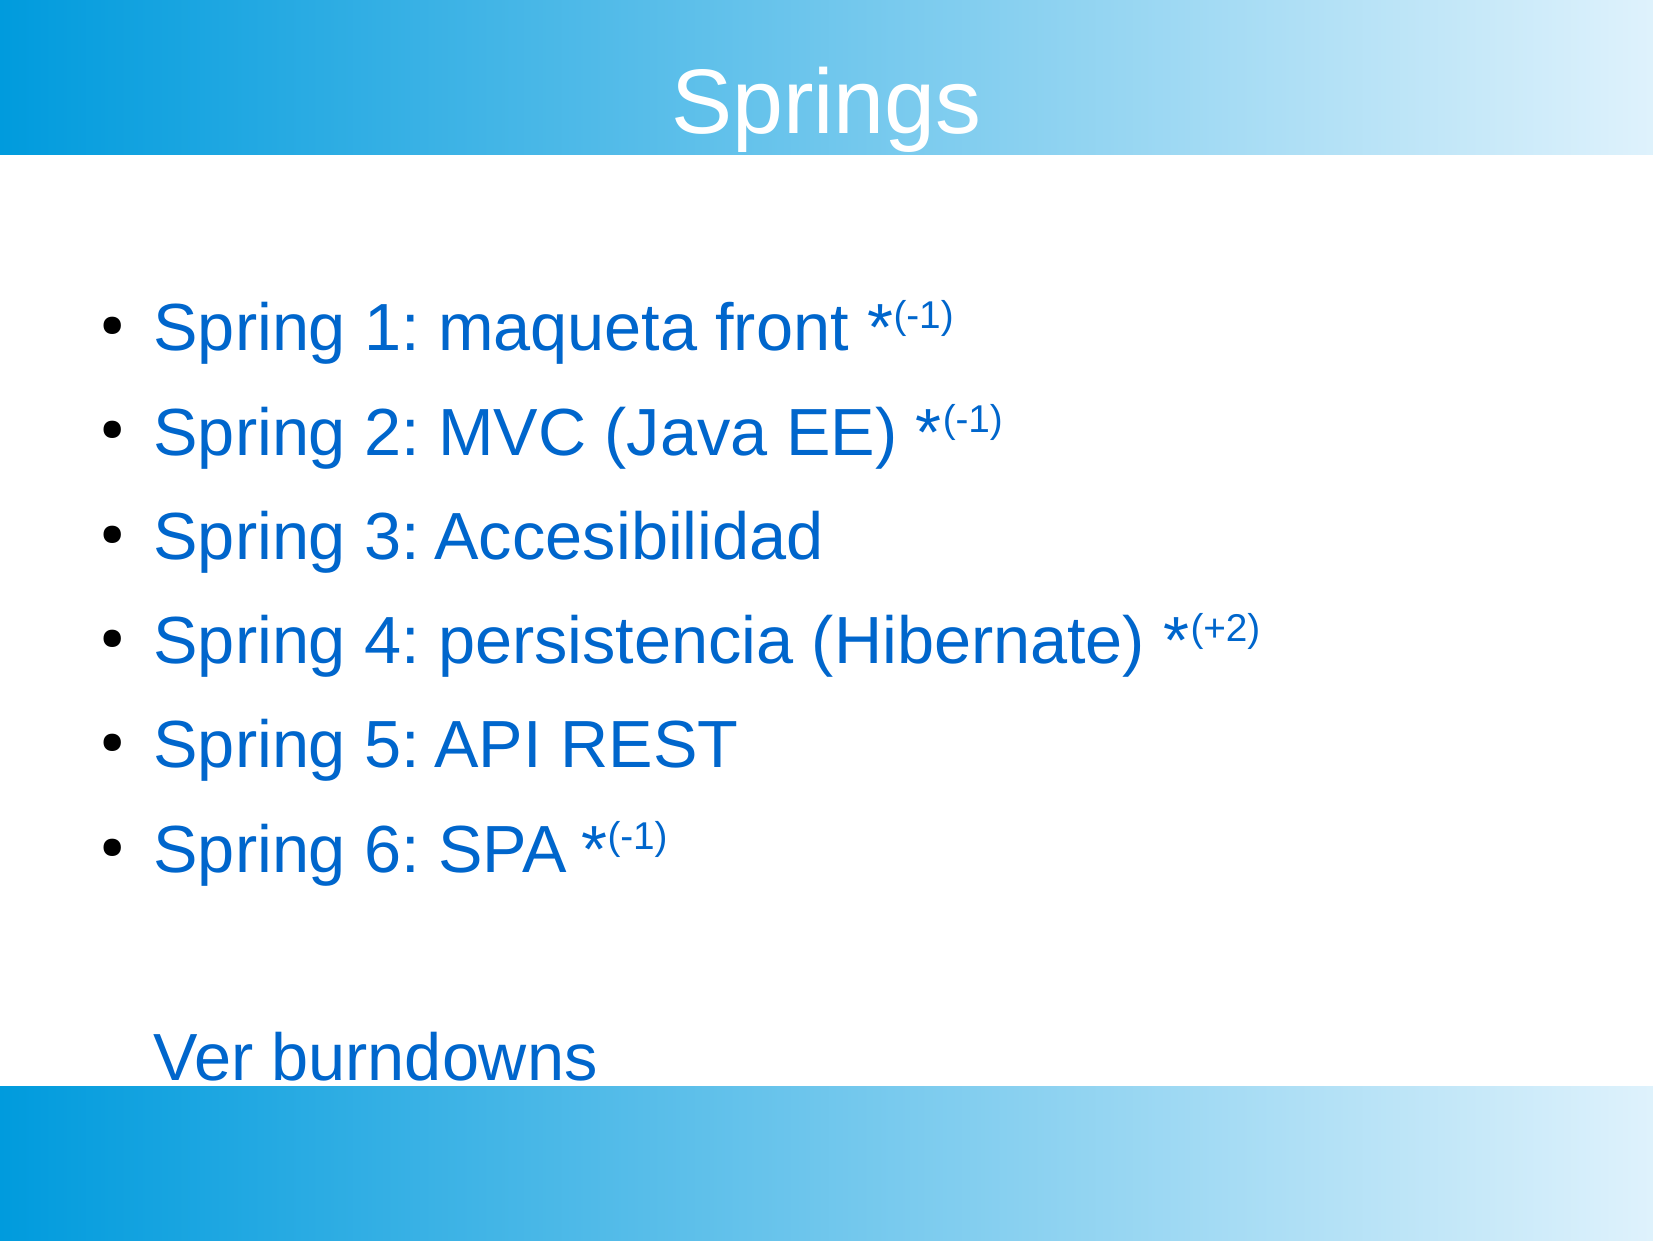

# Springs
Spring 1: maqueta front *(-1)
Spring 2: MVC (Java EE) *(-1)
Spring 3: Accesibilidad
Spring 4: persistencia (Hibernate) *(+2)
Spring 5: API REST
Spring 6: SPA *(-1)
Ver burndowns